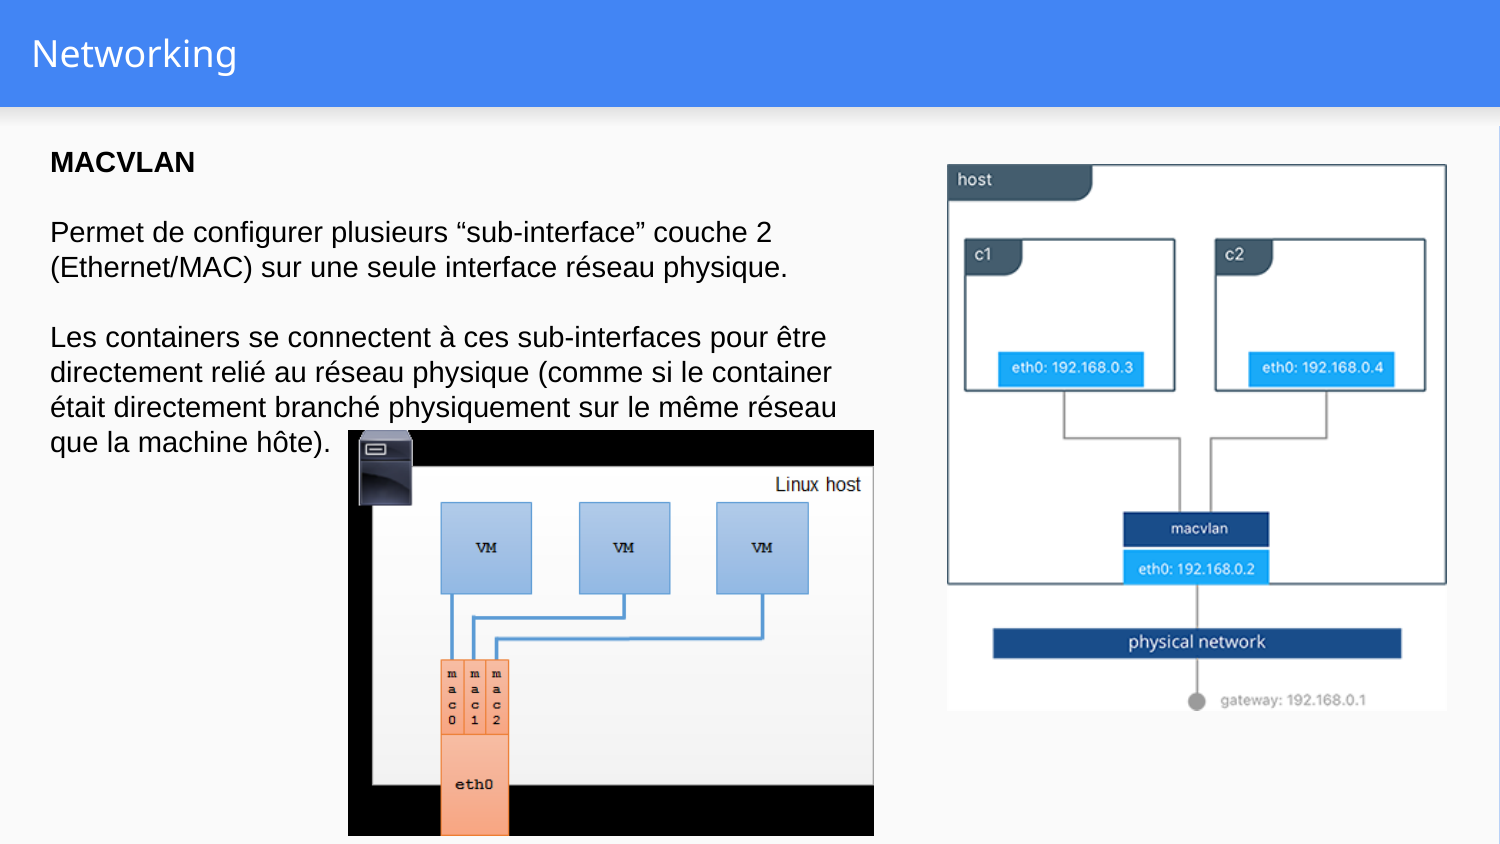

# Networking
MACVLAN
Permet de configurer plusieurs “sub-interface” couche 2 (Ethernet/MAC) sur une seule interface réseau physique.
Les containers se connectent à ces sub-interfaces pour être directement relié au réseau physique (comme si le container était directement branché physiquement sur le même réseau que la machine hôte).